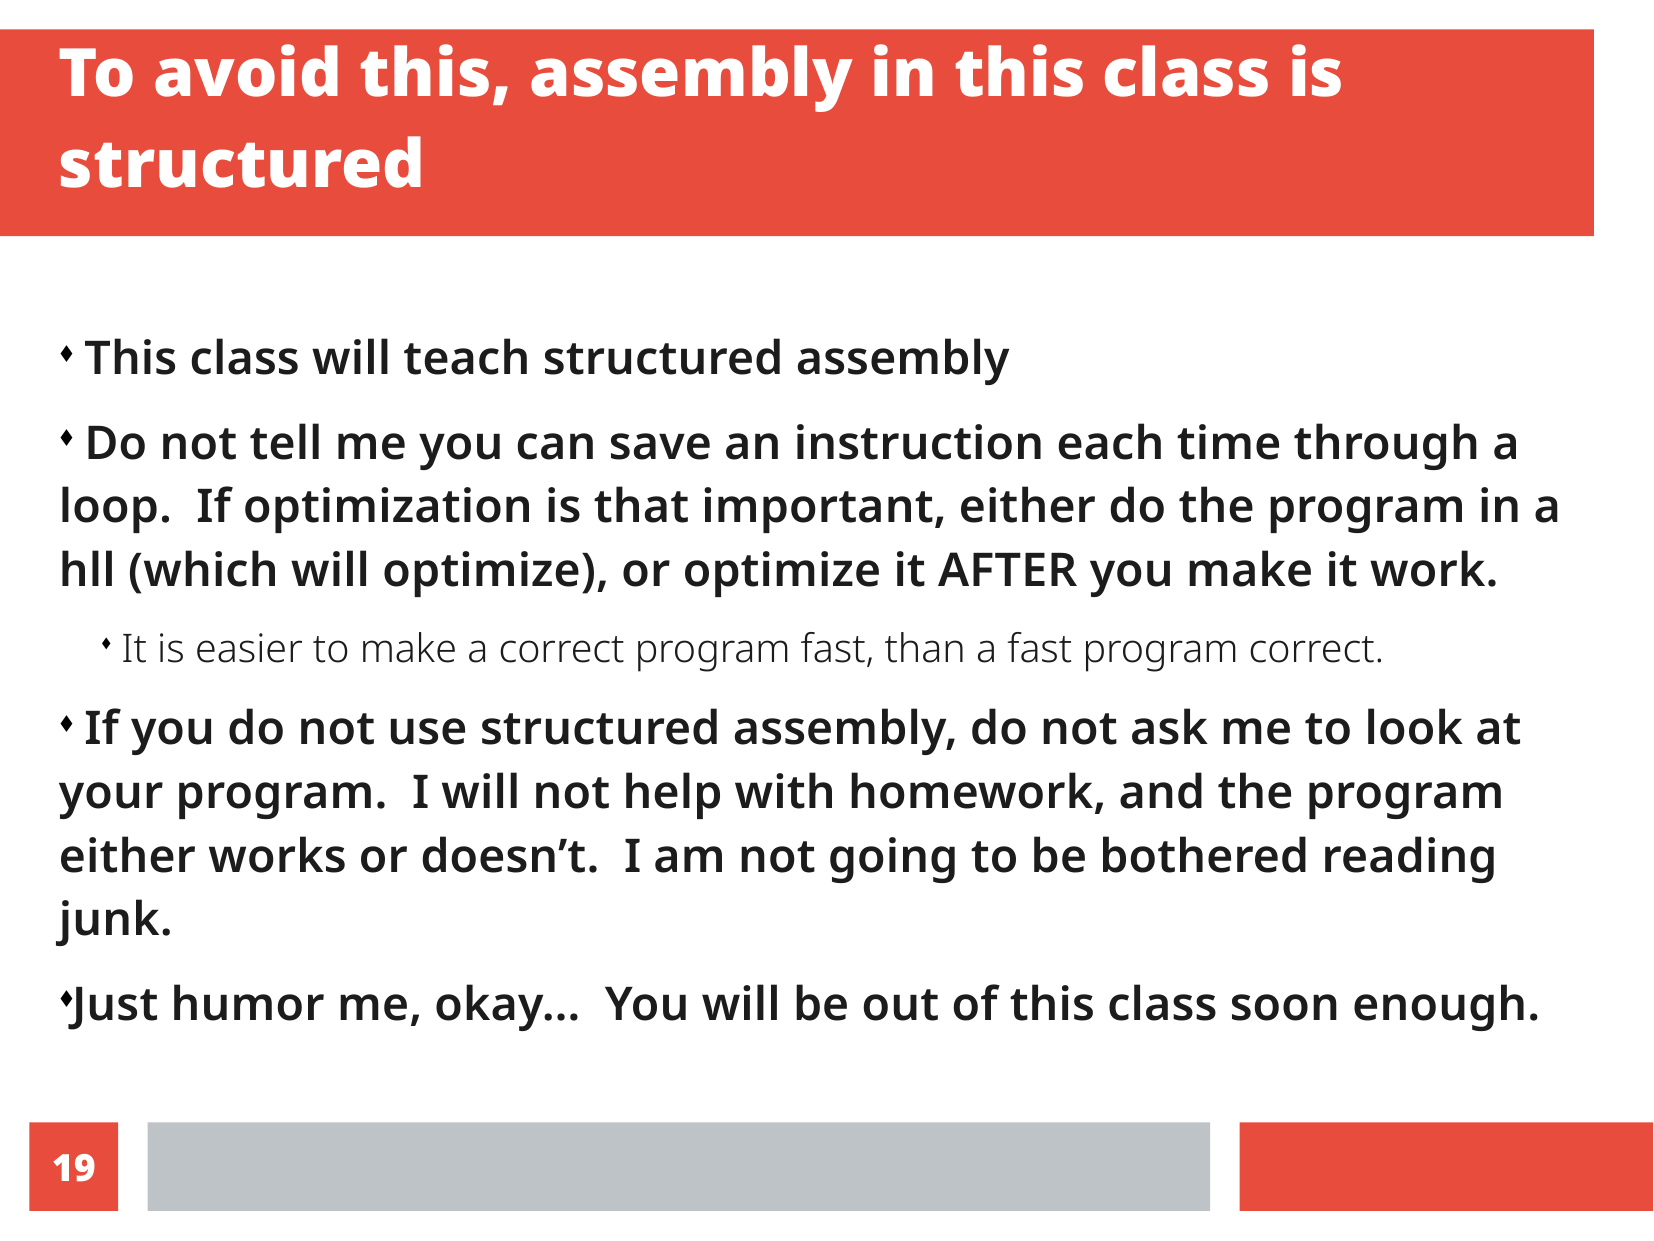

# To avoid this, assembly in this class is structured
 This class will teach structured assembly
 Do not tell me you can save an instruction each time through a loop. If optimization is that important, either do the program in a hll (which will optimize), or optimize it AFTER you make it work.
 It is easier to make a correct program fast, than a fast program correct.
 If you do not use structured assembly, do not ask me to look at your program. I will not help with homework, and the program either works or doesn’t. I am not going to be bothered reading junk.
Just humor me, okay… You will be out of this class soon enough.
19